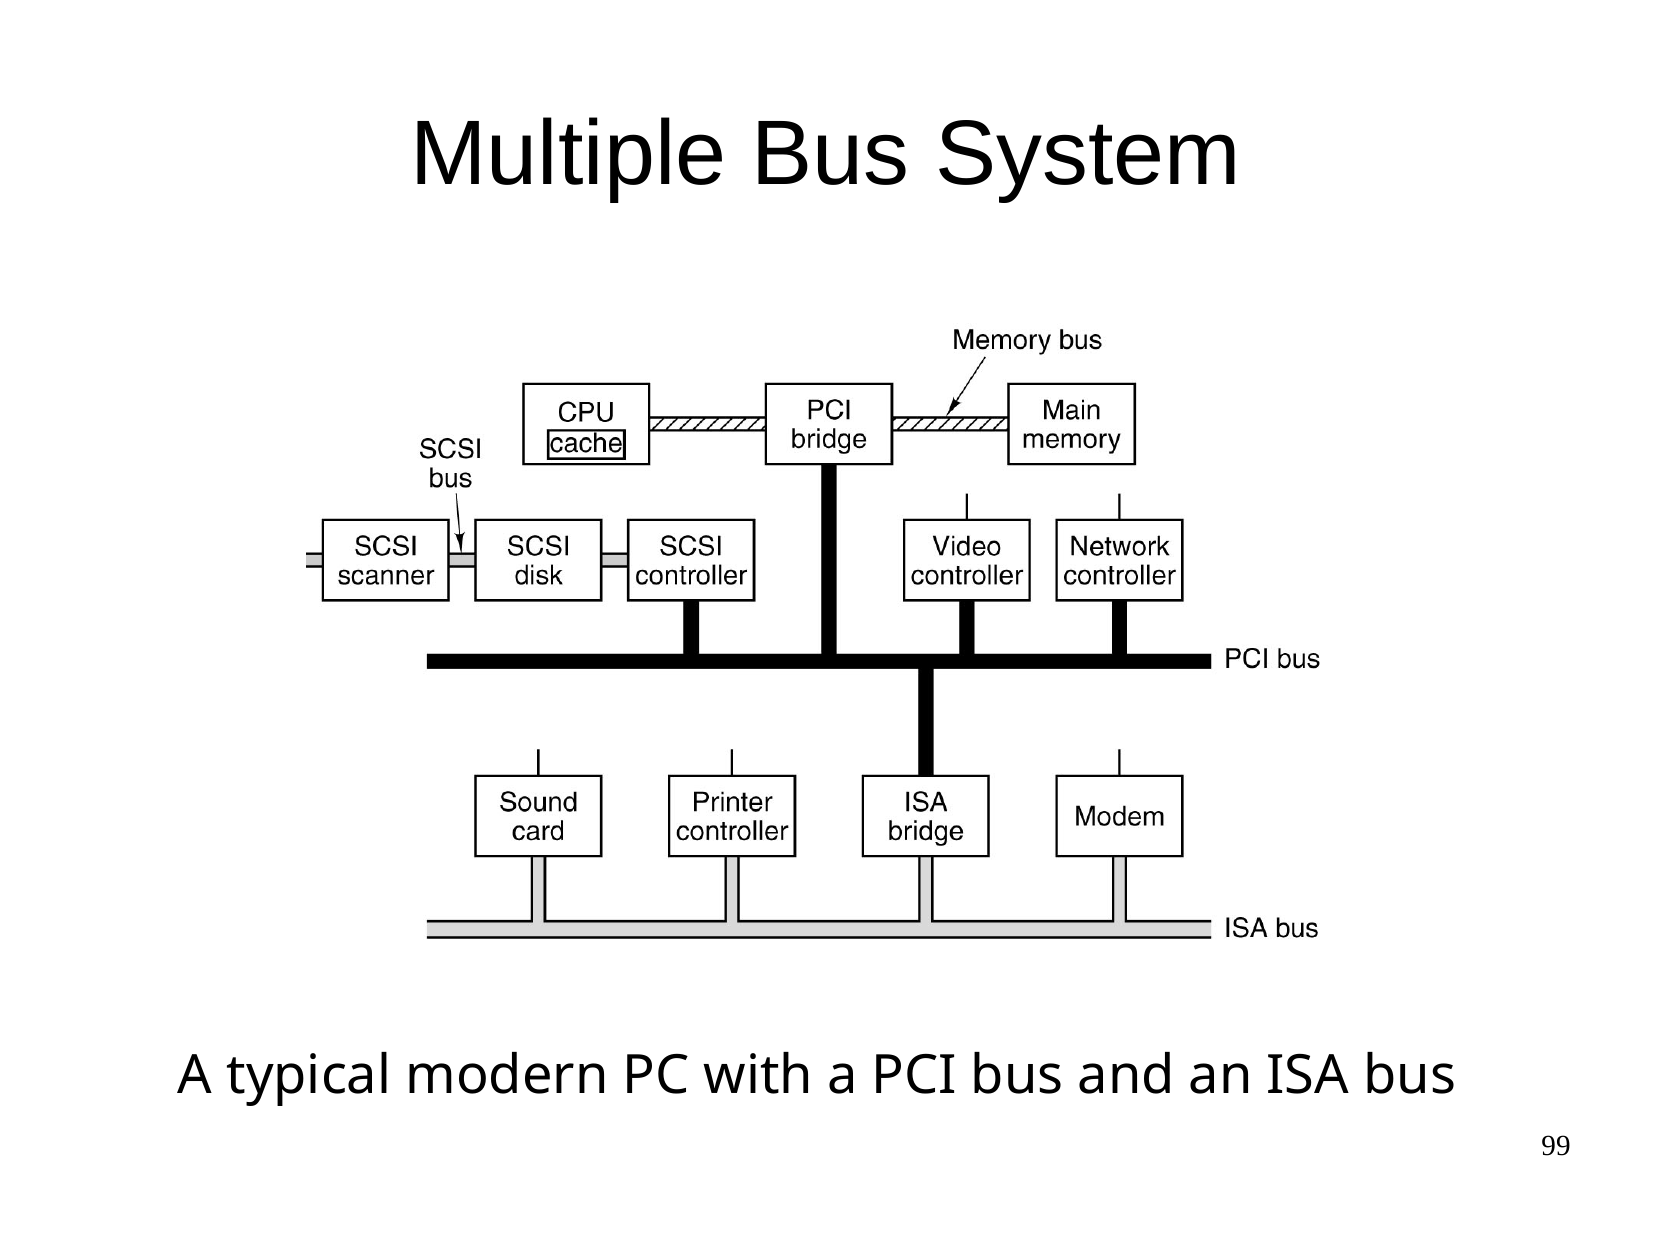

# Multiple Bus System
A typical modern PC with a PCI bus and an ISA bus
99